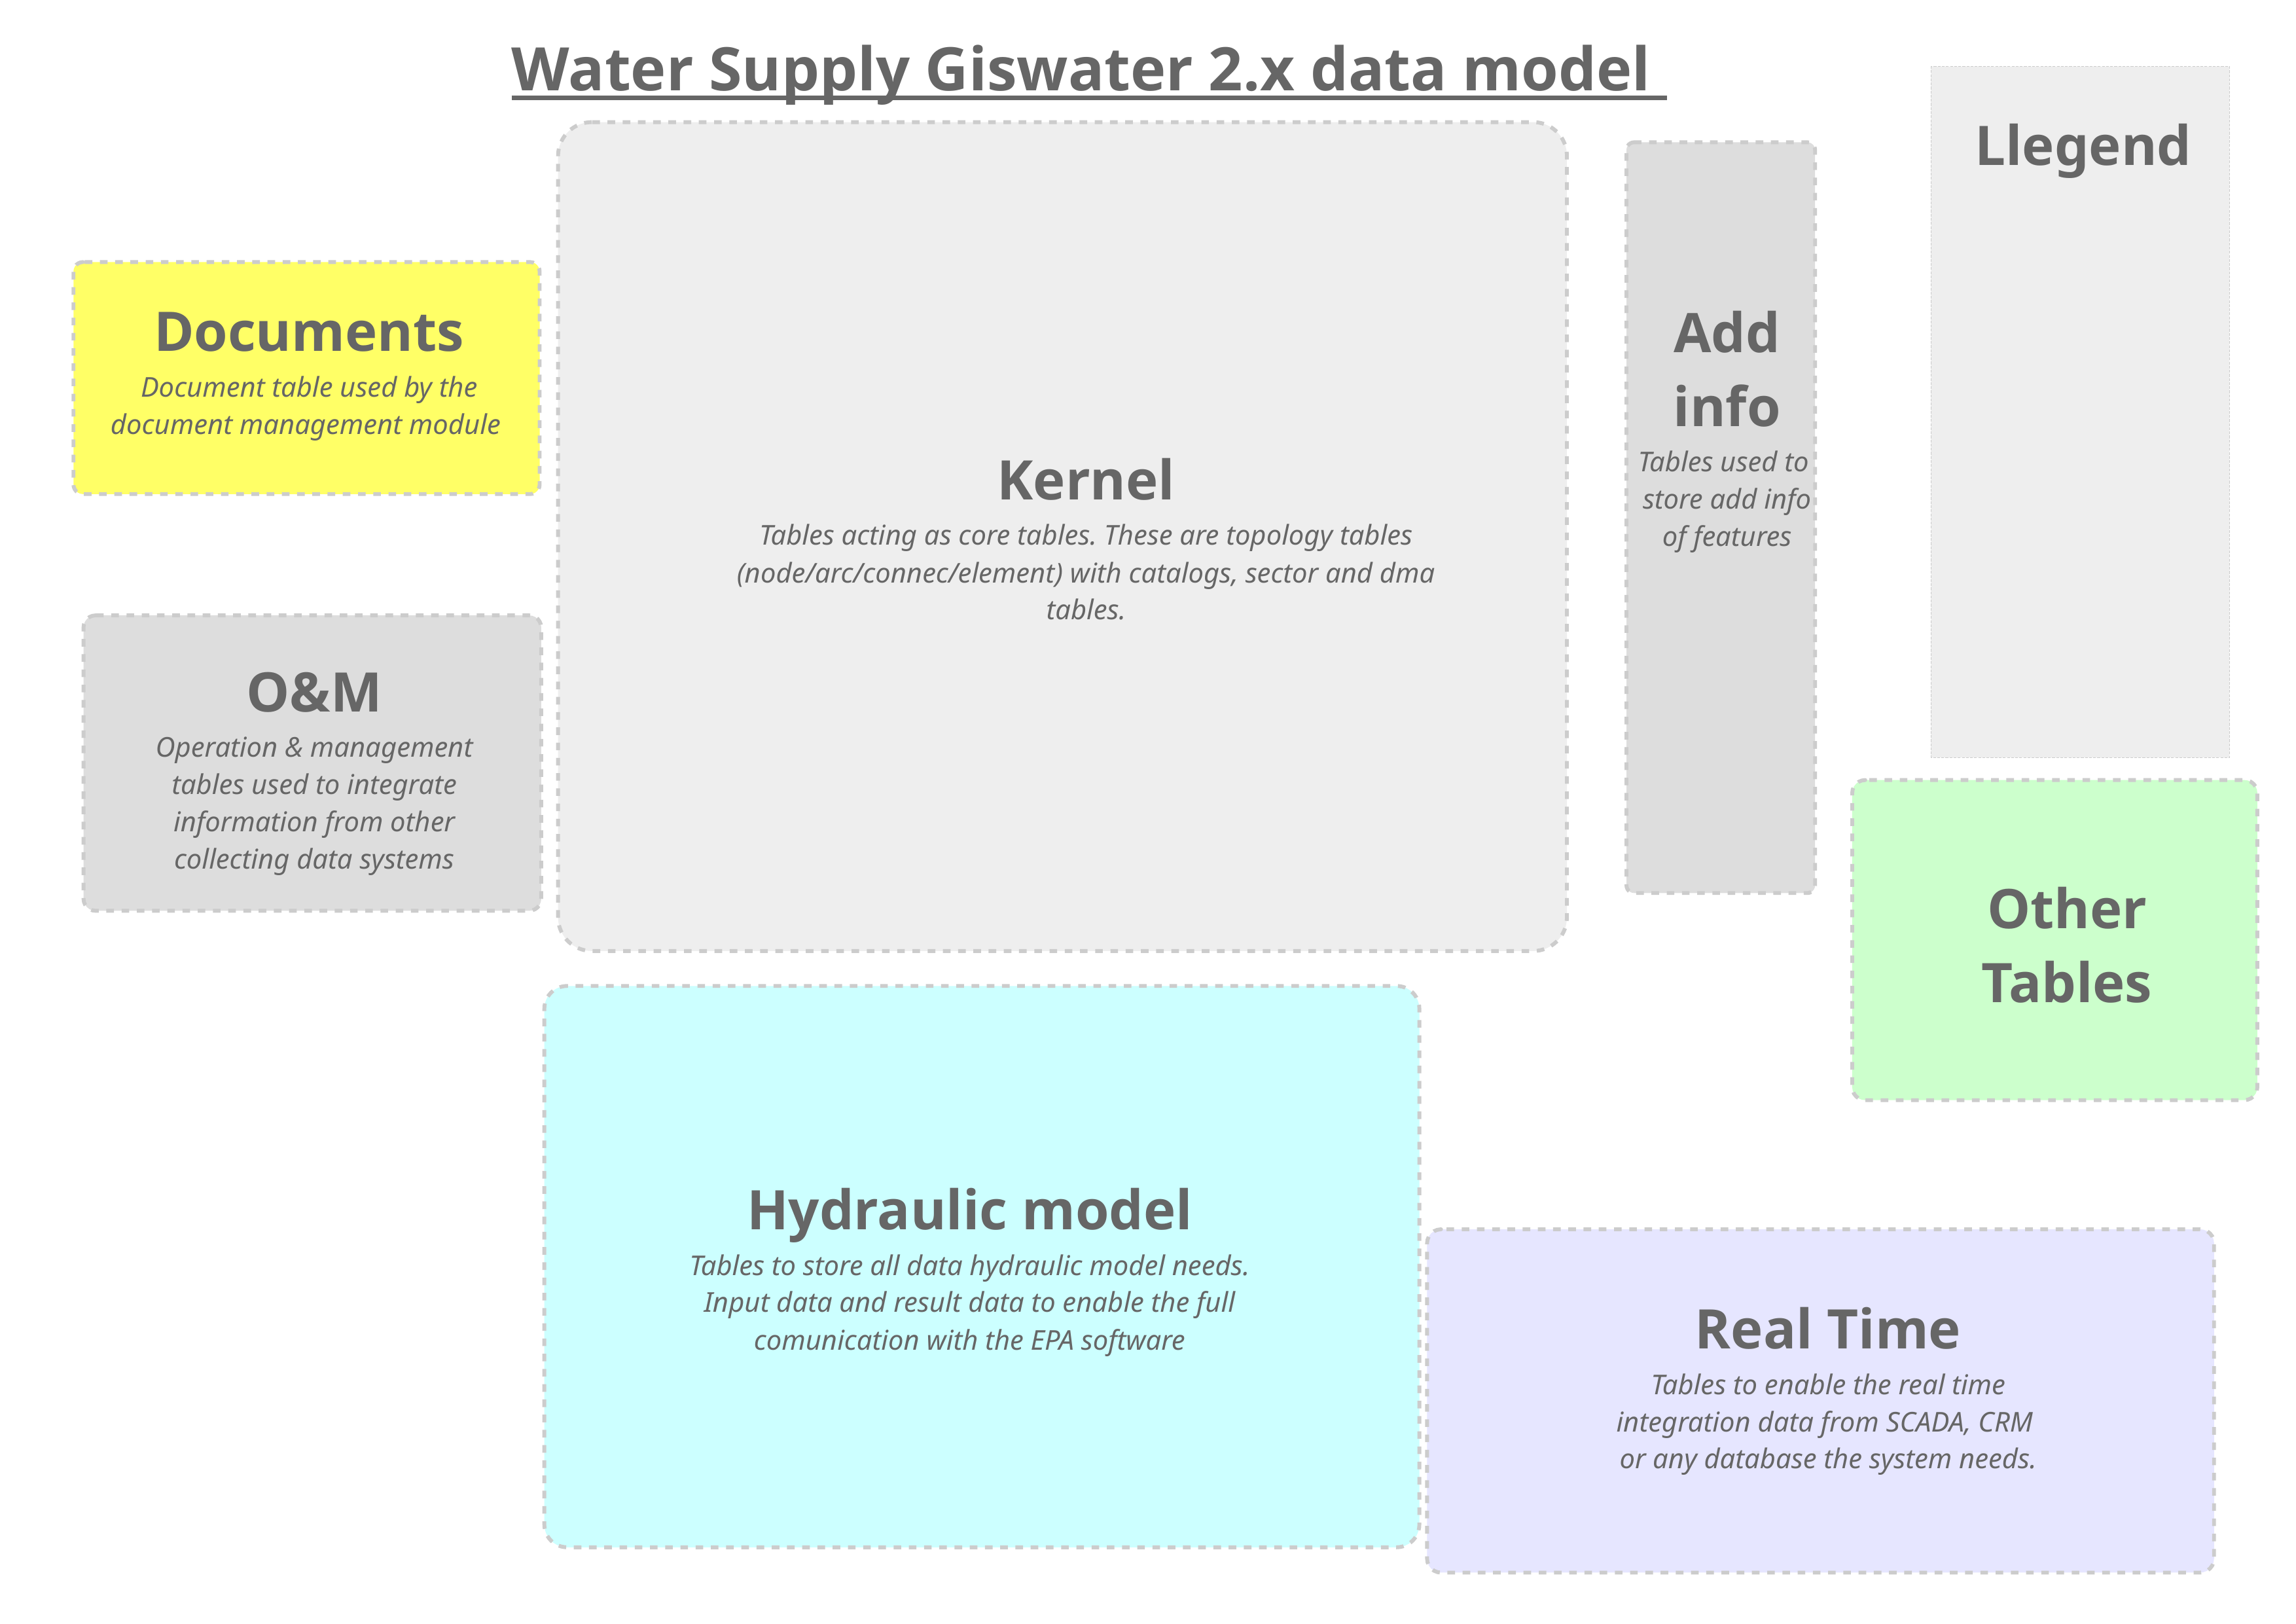

Water Supply Giswater 2.x data model
Llegend
Documents
Document table used by the document management module
Add info
Tables used to
store add info
of features
Kernel
Tables acting as core tables. These are topology tables (node/arc/connec/element) with catalogs, sector and dma tables.
O&M
Operation & management tables used to integrate information from other collecting data systems
Other
Tables
Hydraulic model
Tables to store all data hydraulic model needs. Input data and result data to enable the full comunication with the EPA software
Real Time
Tables to enable the real time integration data from SCADA, CRM or any database the system needs.